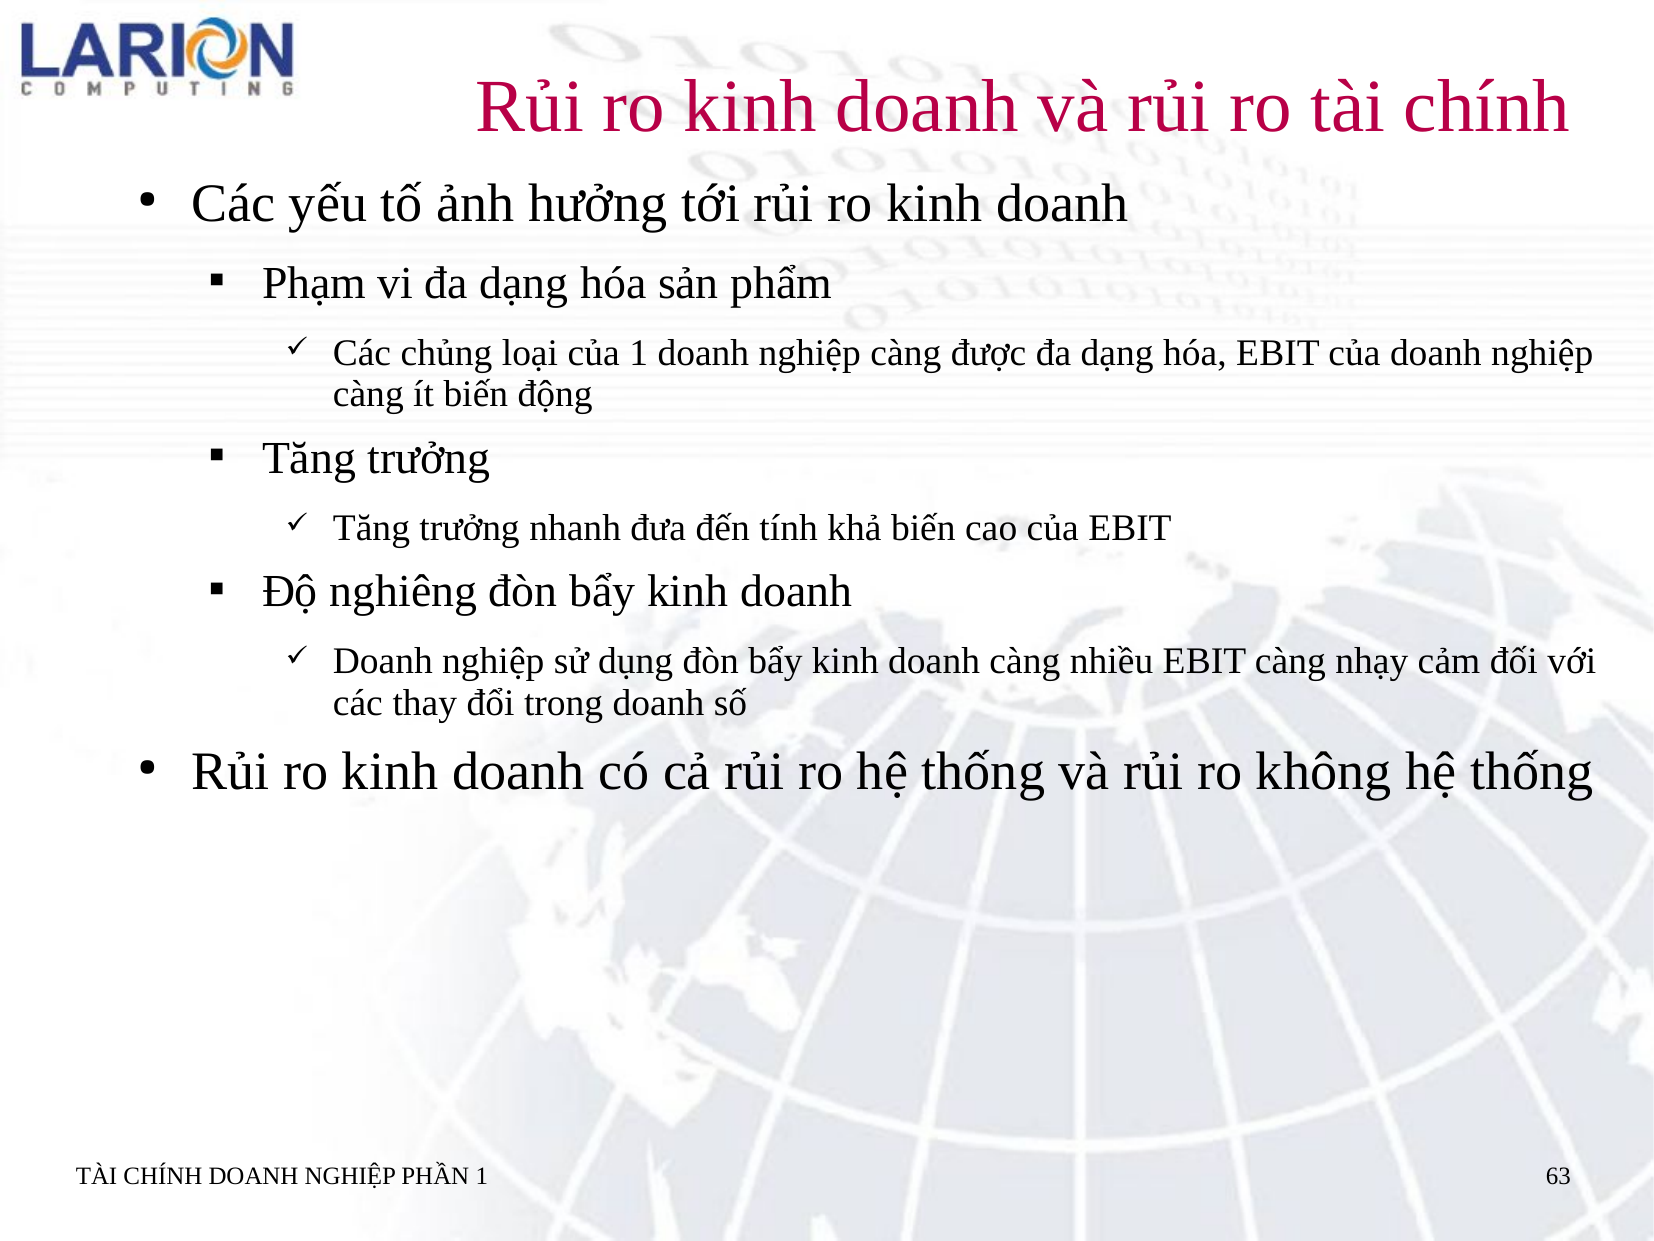

# Rủi ro kinh doanh và rủi ro tài chính
Các yếu tố ảnh hưởng tới rủi ro kinh doanh
Phạm vi đa dạng hóa sản phẩm
Các chủng loại của 1 doanh nghiệp càng được đa dạng hóa, EBIT của doanh nghiệp càng ít biến động
Tăng trưởng
Tăng trưởng nhanh đưa đến tính khả biến cao của EBIT
Độ nghiêng đòn bẩy kinh doanh
Doanh nghiệp sử dụng đòn bẩy kinh doanh càng nhiều EBIT càng nhạy cảm đối với các thay đổi trong doanh số
Rủi ro kinh doanh có cả rủi ro hệ thống và rủi ro không hệ thống
TÀI CHÍNH DOANH NGHIỆP PHẦN 1
63